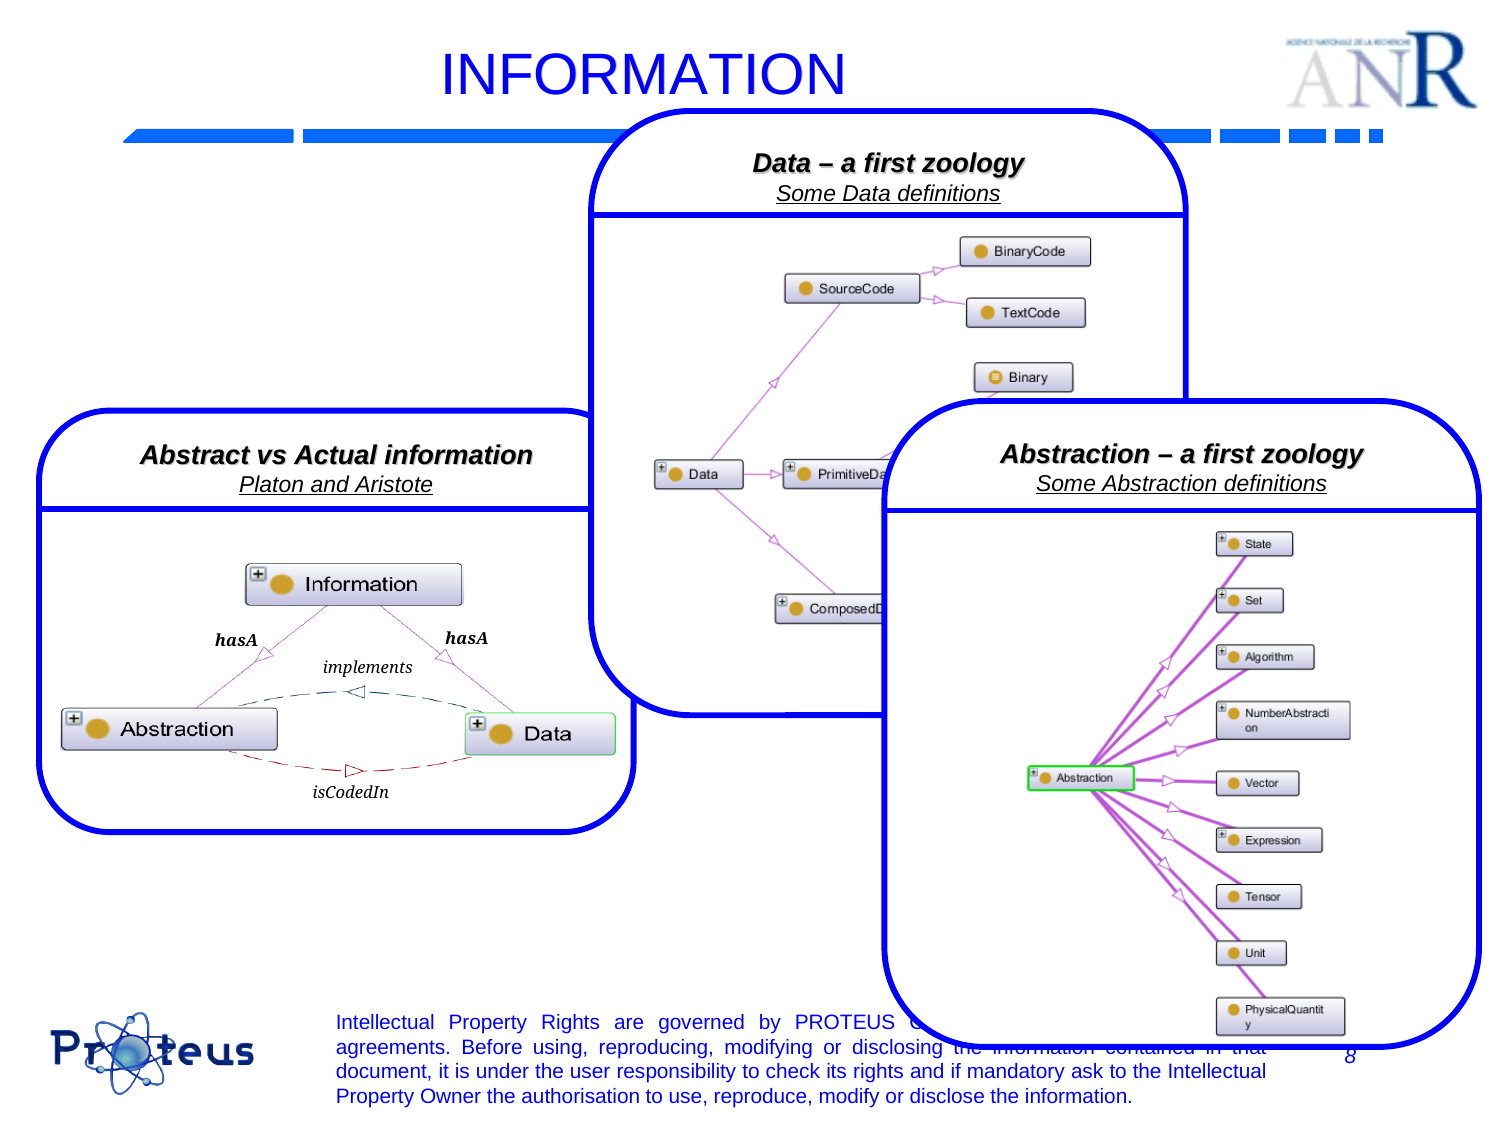

# INFORMATION
Data – a first zoology
Some Data definitions
Abstraction – a first zoology
Some Abstraction definitions
Abstract vs Actual information
Platon and Aristote
hasA
hasA
implements
isCodedIn